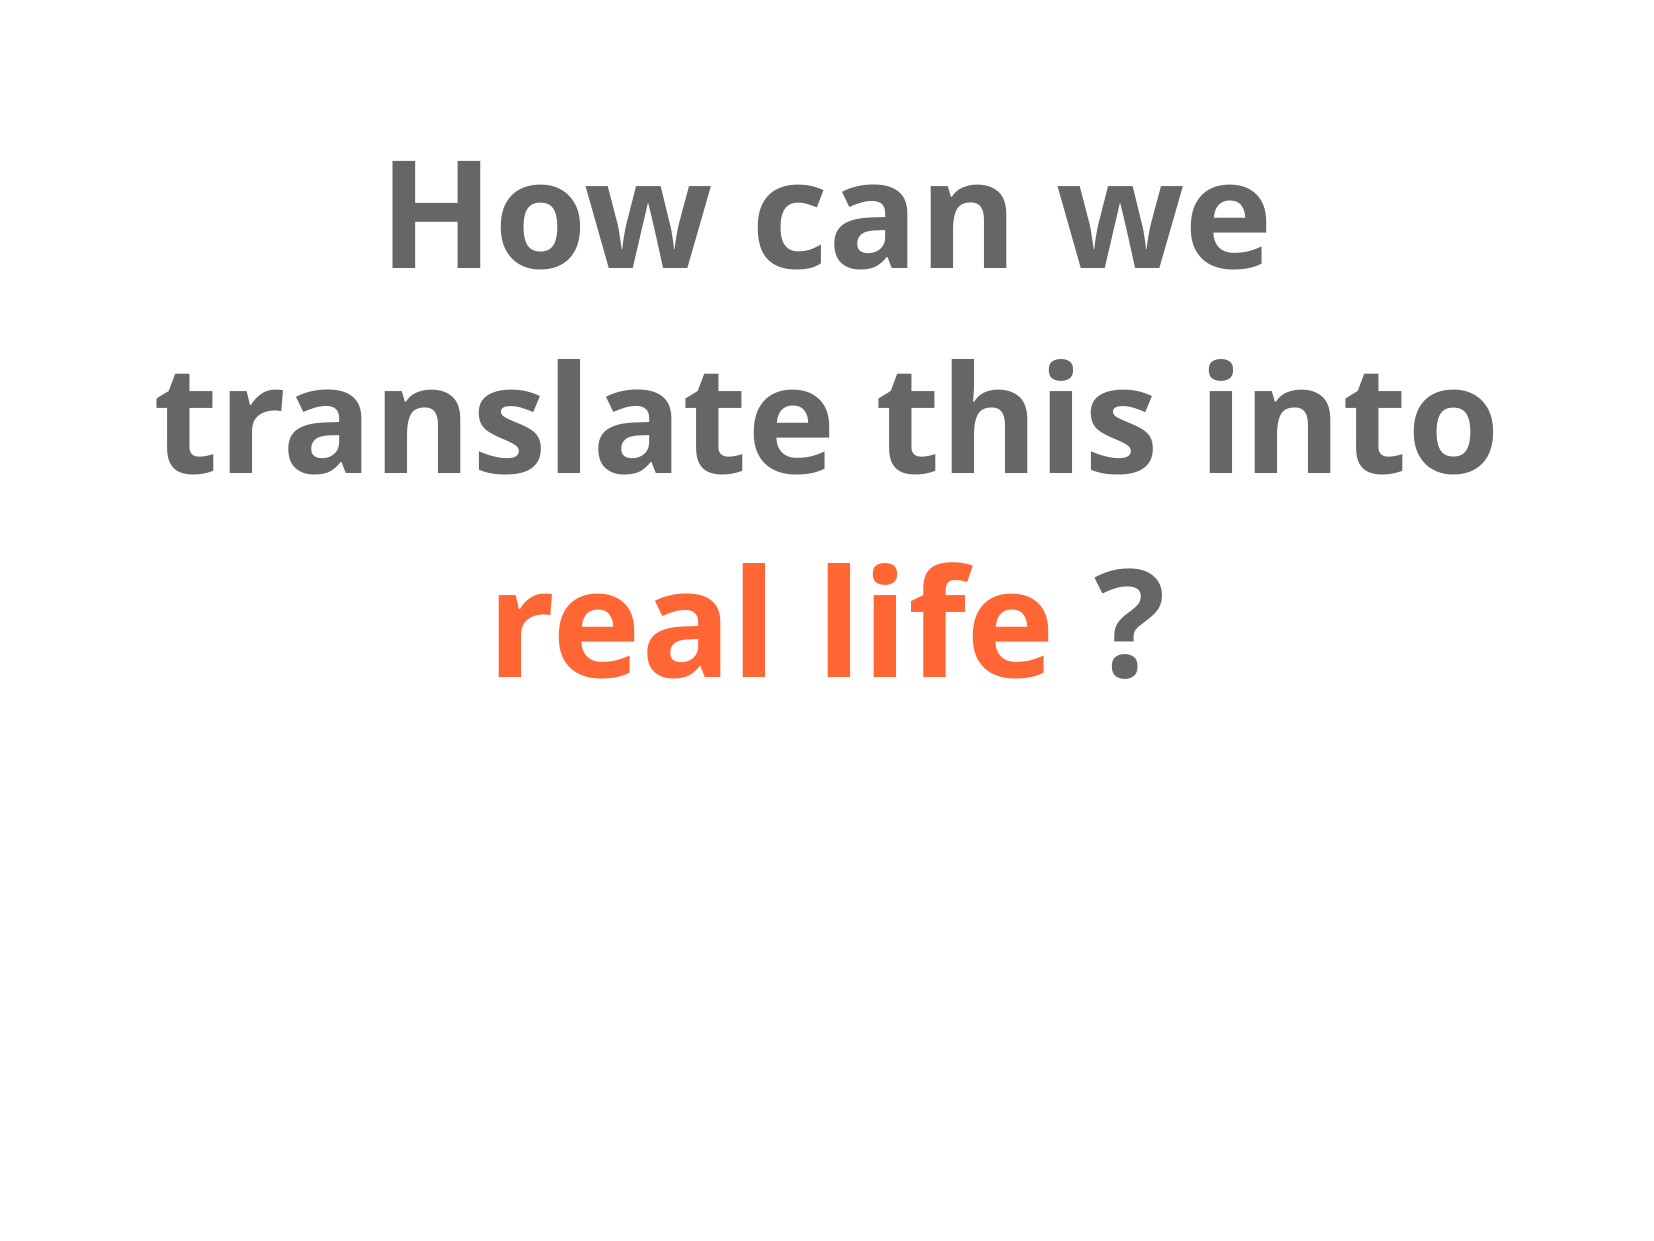

# How can we translate this into real life ?